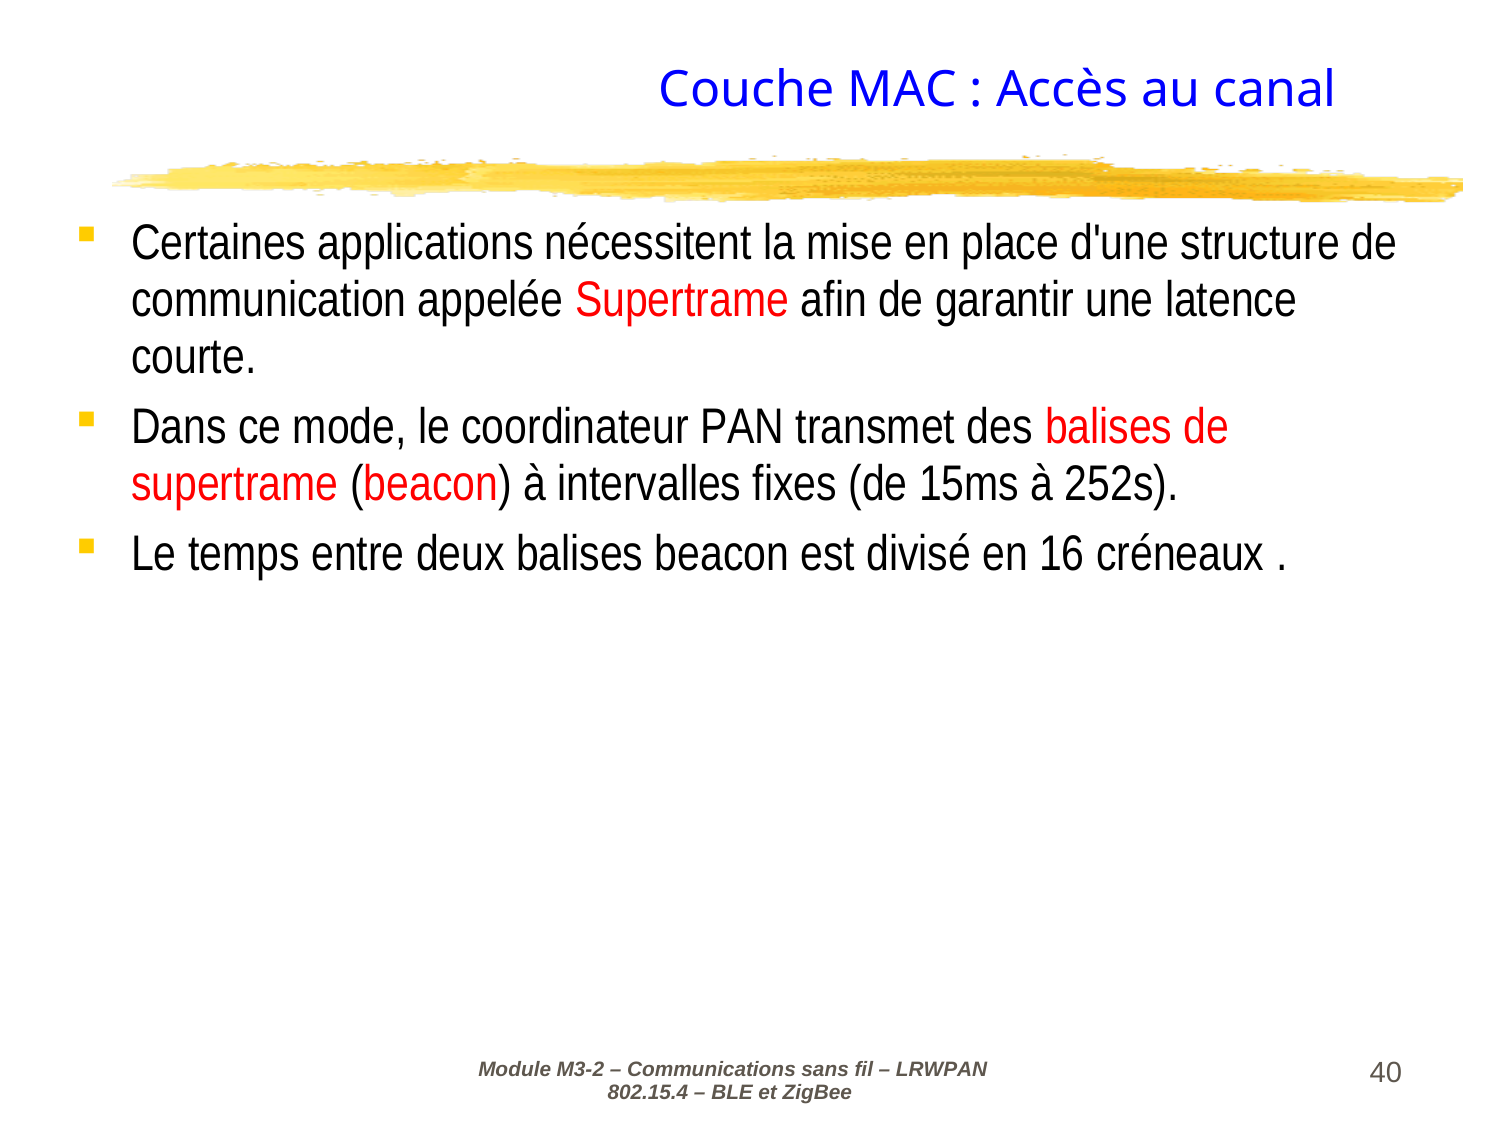

# Couche MAC : Accès au canal
Certaines applications nécessitent la mise en place d'une structure de communication appelée Supertrame afin de garantir une latence courte.
Dans ce mode, le coordinateur PAN transmet des balises de supertrame (beacon) à intervalles fixes (de 15ms à 252s).
Le temps entre deux balises beacon est divisé en 16 créneaux .
40